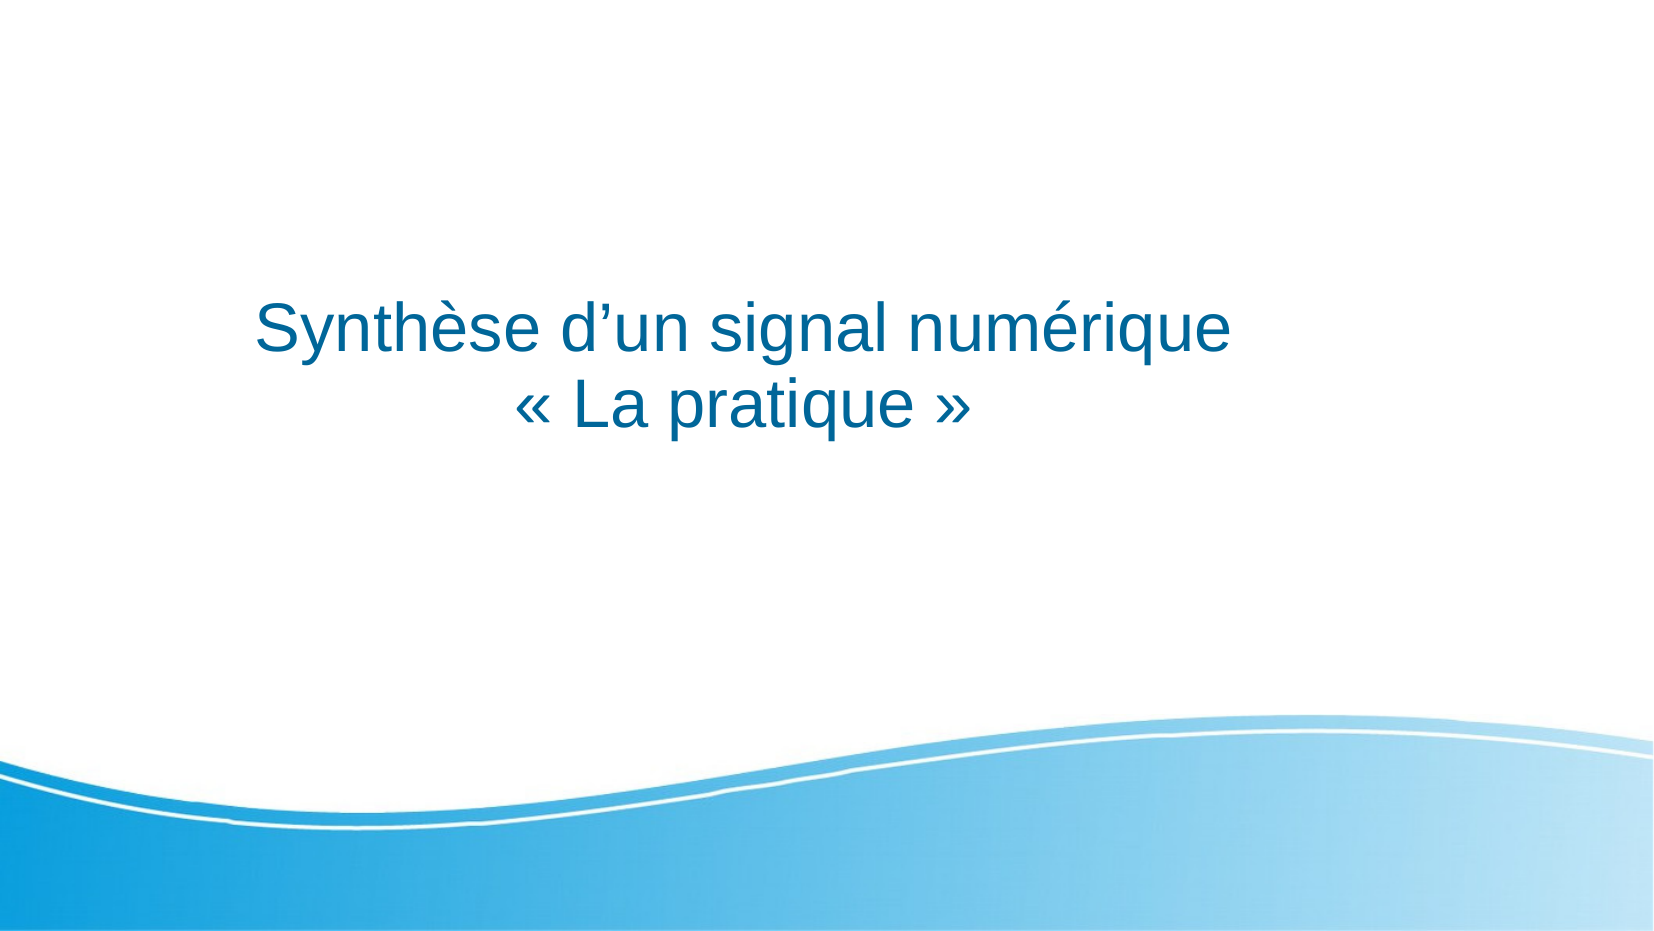

# Synthèse d’un signal numérique « La pratique »